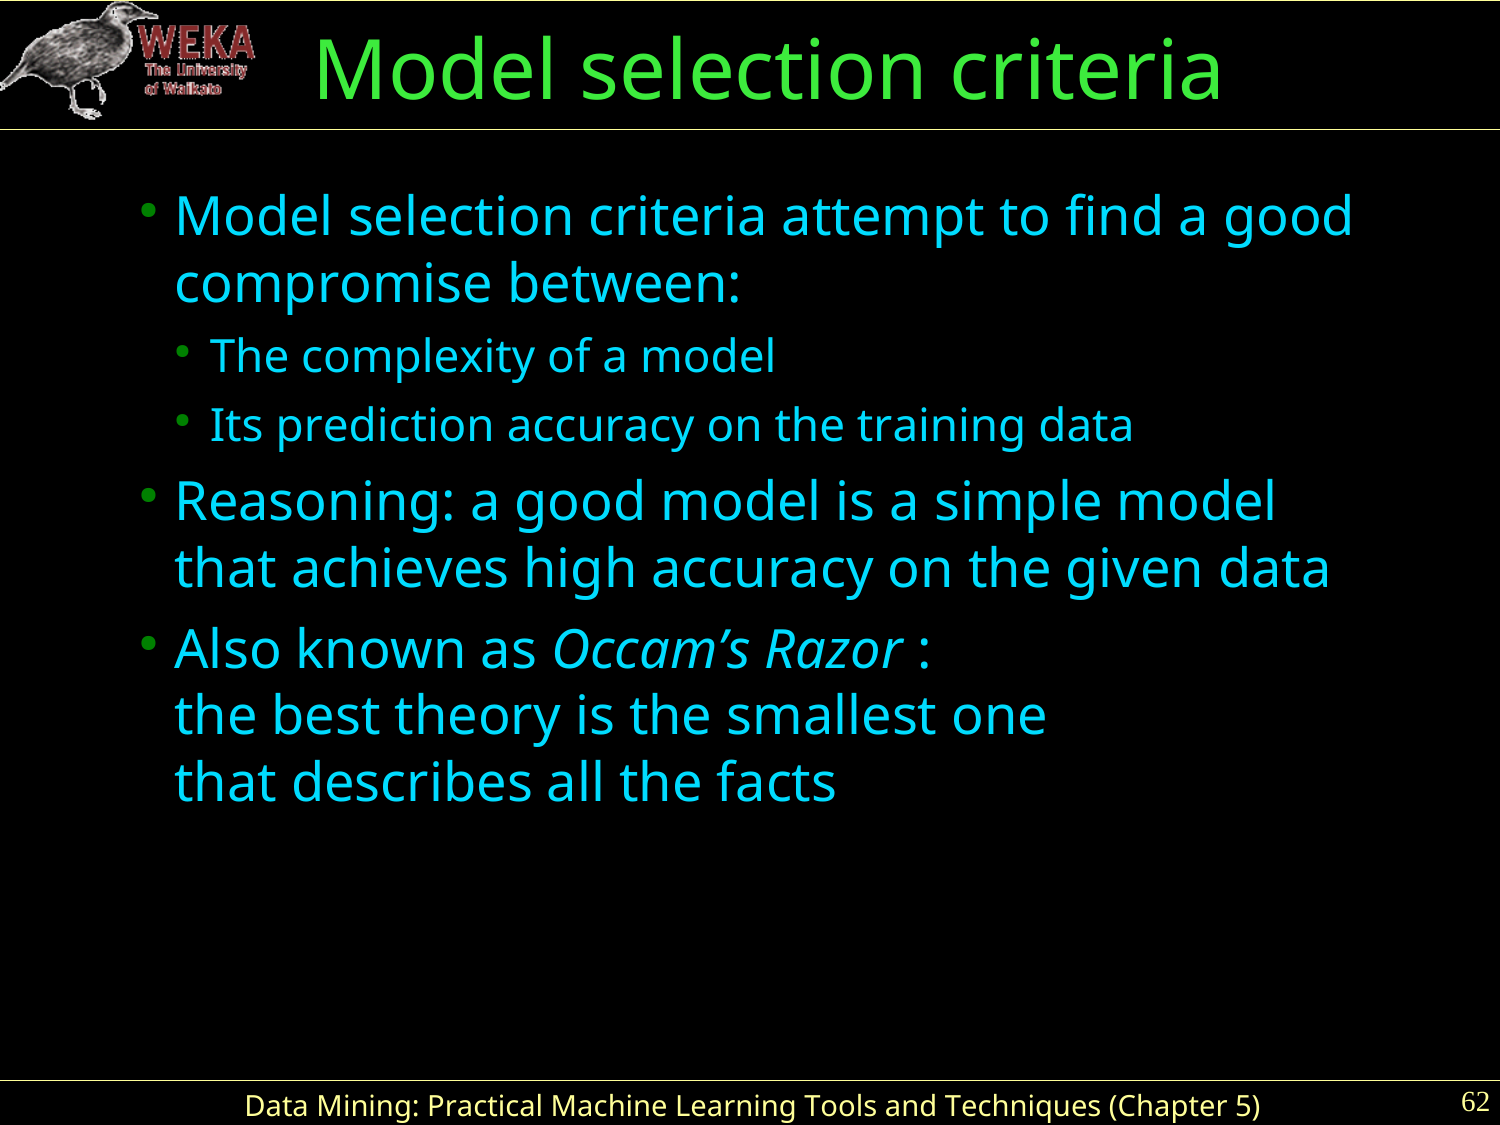

# Model selection criteria
Model selection criteria attempt to find a good compromise between:
The complexity of a model
Its prediction accuracy on the training data
Reasoning: a good model is a simple model that achieves high accuracy on the given data
Also known as Occam’s Razor :
the best theory is the smallest one
that describes all the facts
Data Mining: Practical Machine Learning Tools and Techniques (Chapter 5)
62